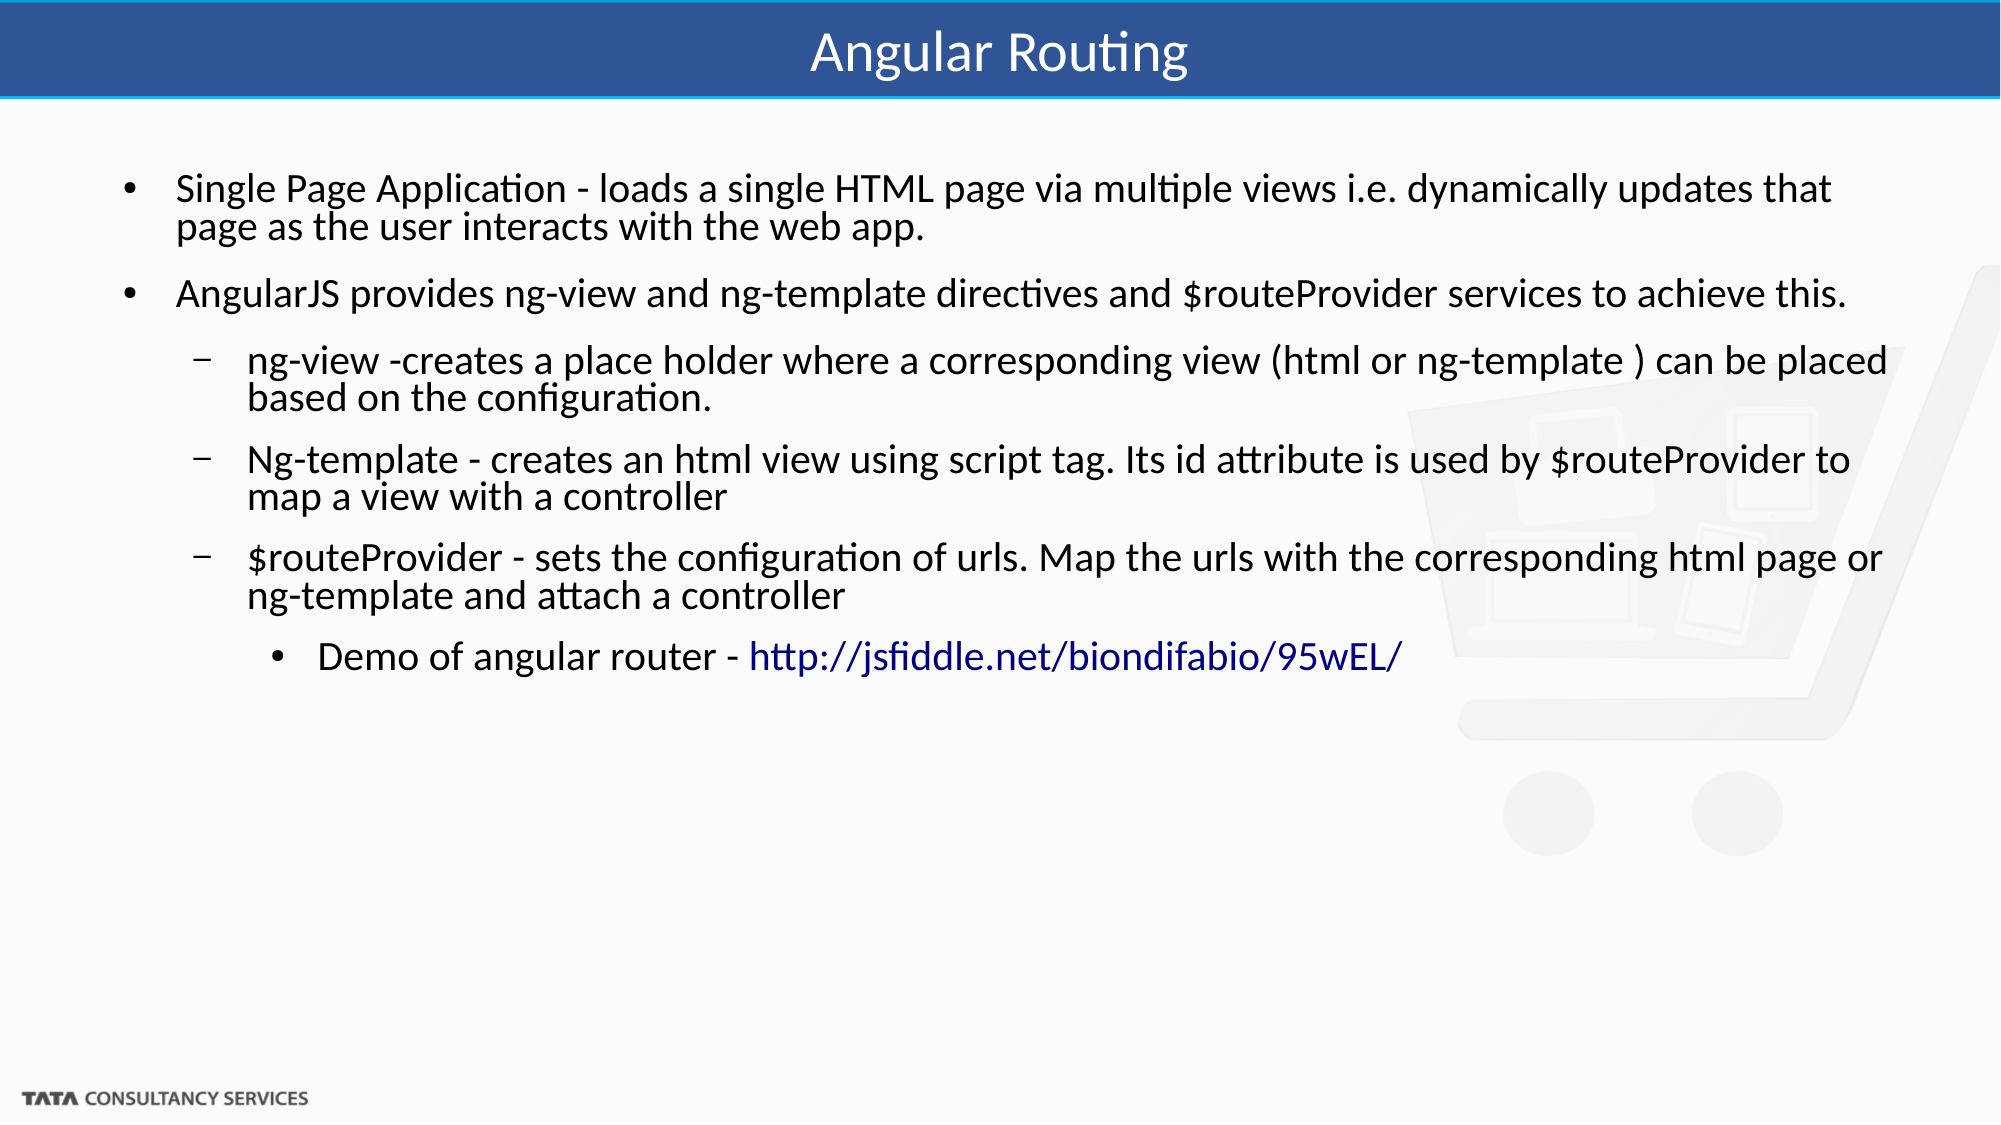

# Angular Routing
Single Page Application - loads a single HTML page via multiple views i.e. dynamically updates that page as the user interacts with the web app.
AngularJS provides ng-view and ng-template directives and $routeProvider services to achieve this.
ng-view -creates a place holder where a corresponding view (html or ng-template ) can be placed based on the configuration.
Ng-template - creates an html view using script tag. Its id attribute is used by $routeProvider to map a view with a controller
$routeProvider - sets the configuration of urls. Map the urls with the corresponding html page or ng-template and attach a controller
Demo of angular router - http://jsfiddle.net/biondifabio/95wEL/